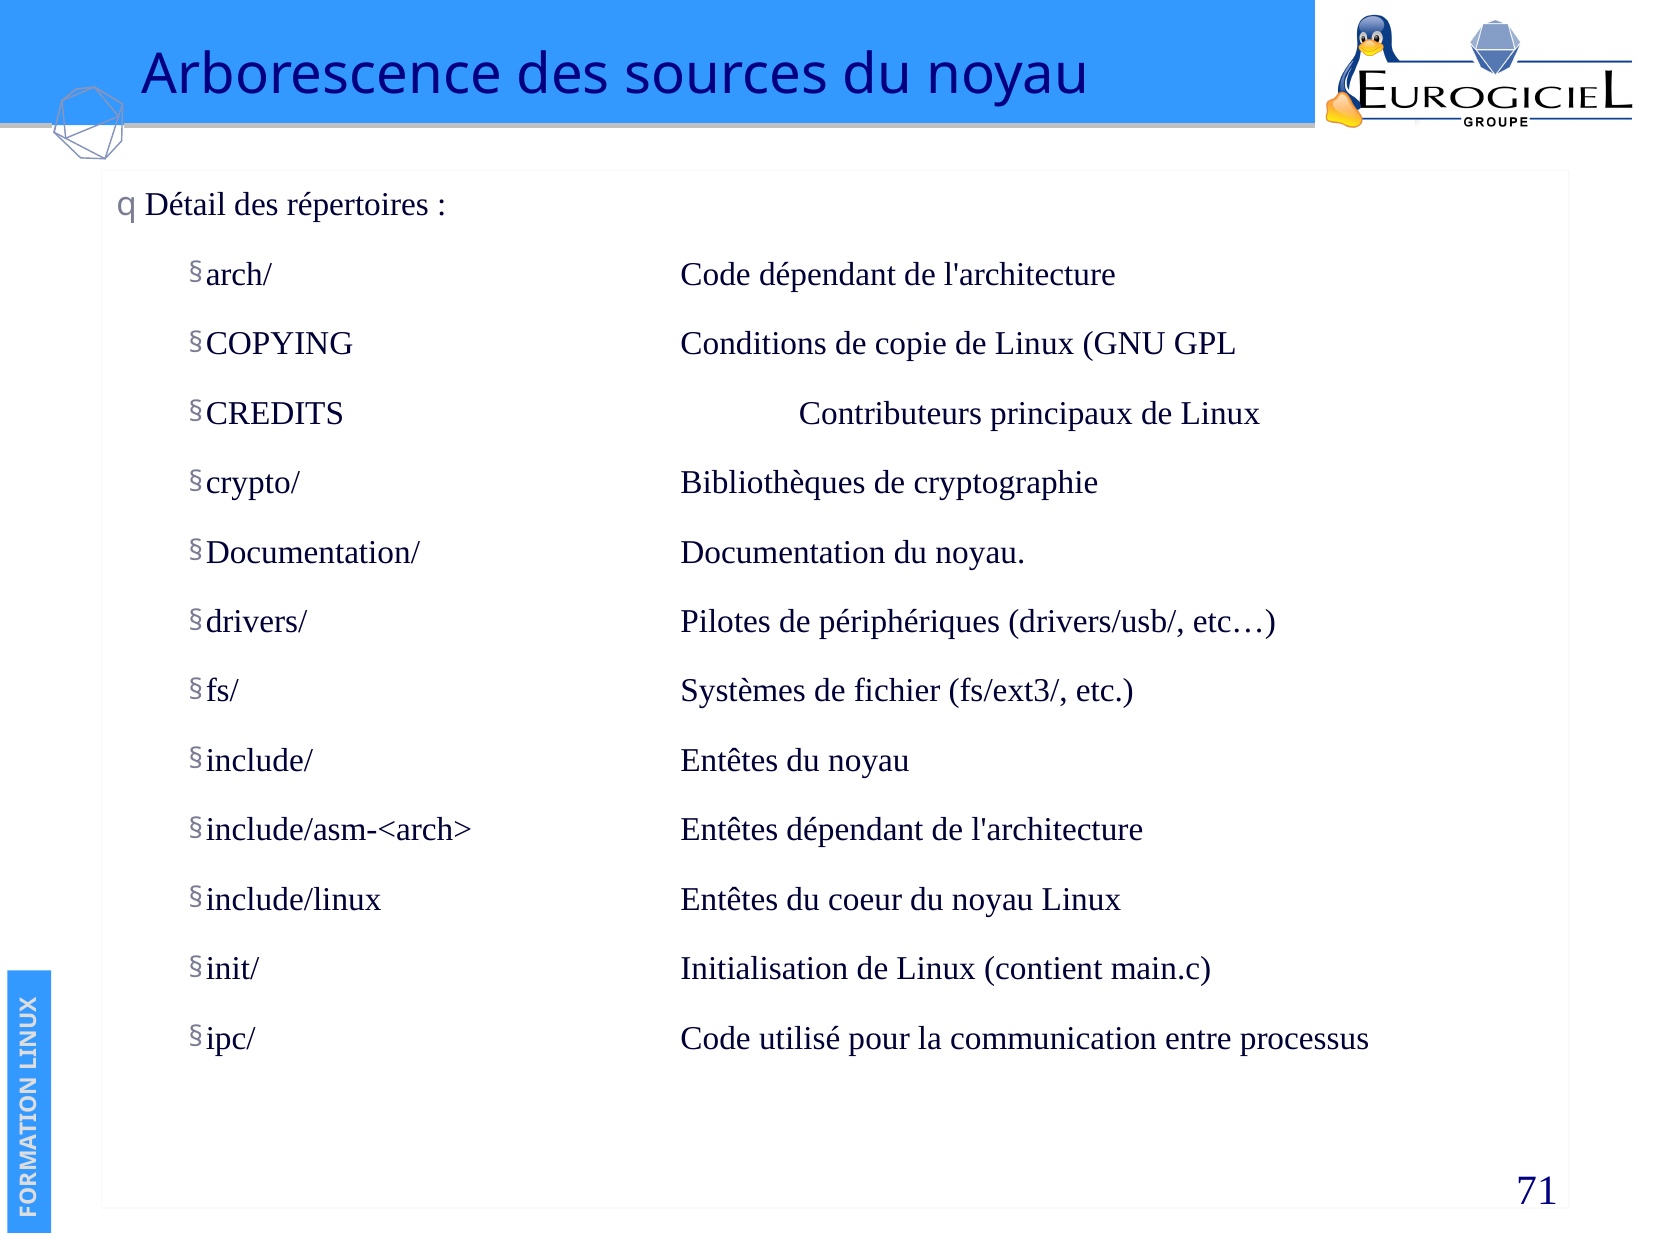

# Arborescence des sources du noyau
 Détail des répertoires :
arch/				Code dépendant de l'architecture
COPYING			Conditions de copie de Linux (GNU GPL
CREDITS				Contributeurs principaux de Linux
crypto/				Bibliothèques de cryptographie
Documentation/			Documentation du noyau.
drivers/				Pilotes de périphériques (drivers/usb/, etc…)
fs/				Systèmes de fichier (fs/ext3/, etc.)
include/				Entêtes du noyau
include/asm-<arch>		Entêtes dépendant de l'architecture
include/linux			Entêtes du coeur du noyau Linux
init/				Initialisation de Linux (contient main.c)
ipc/				Code utilisé pour la communication entre processus